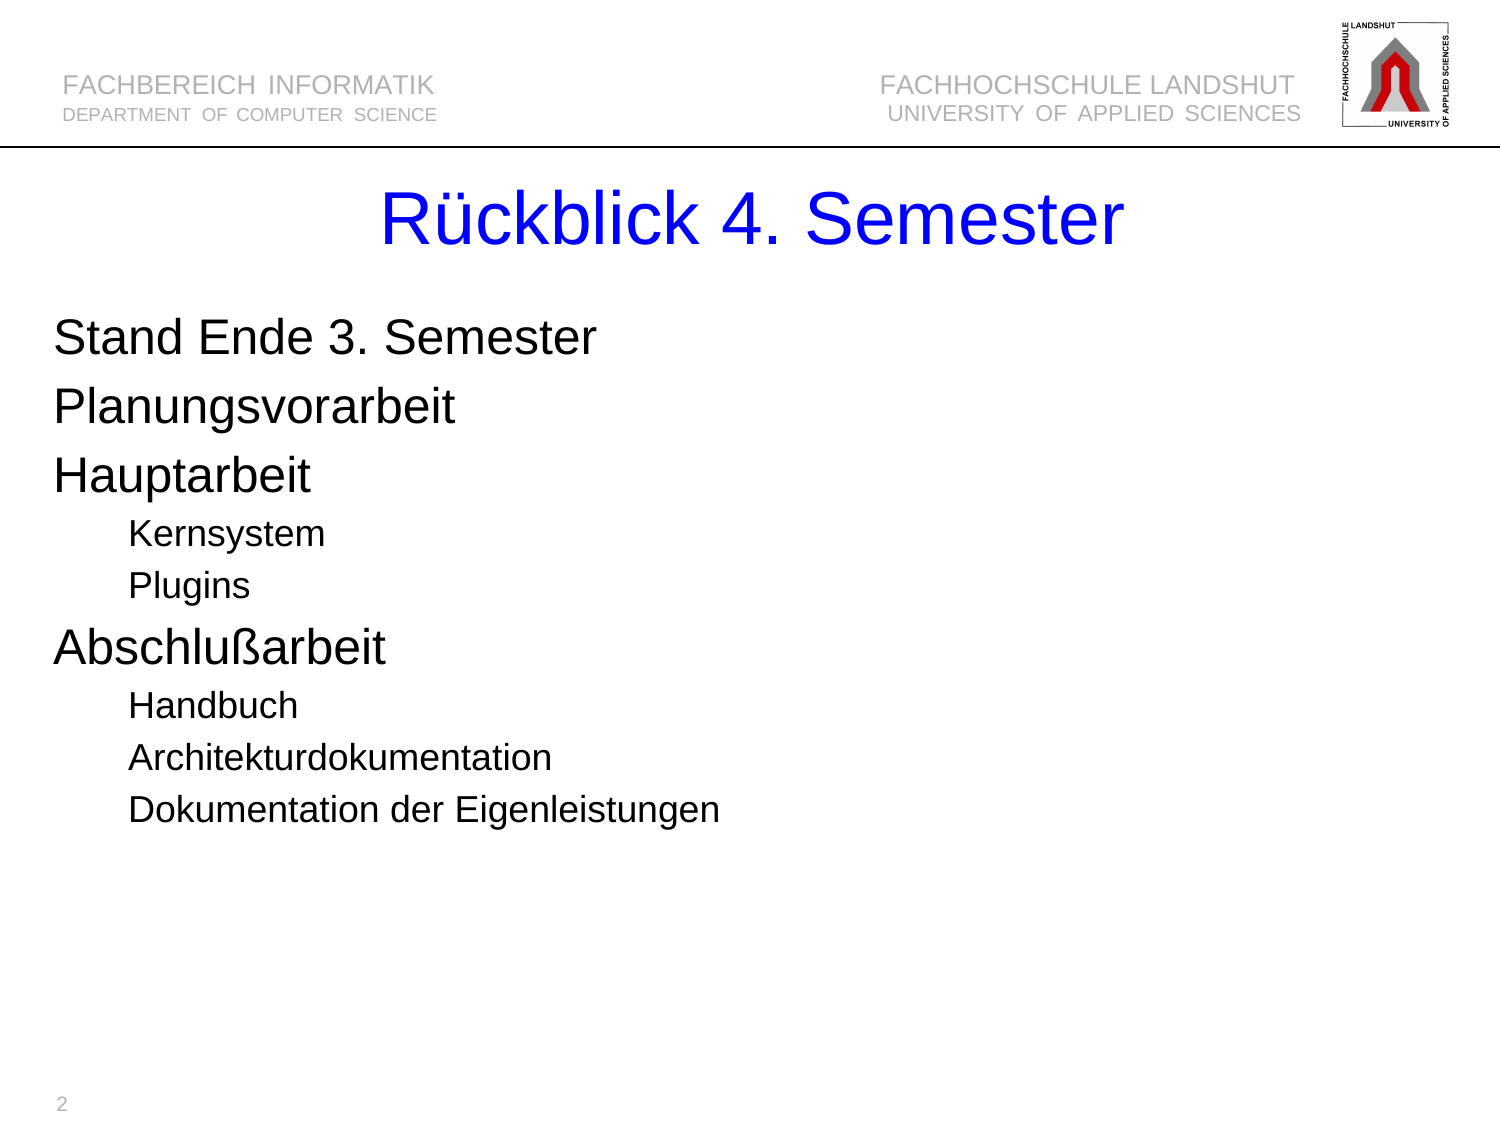

# Rückblick 4. Semester
Stand Ende 3. Semester
Planungsvorarbeit
Hauptarbeit
Kernsystem
Plugins
Abschlußarbeit
Handbuch
Architekturdokumentation
Dokumentation der Eigenleistungen